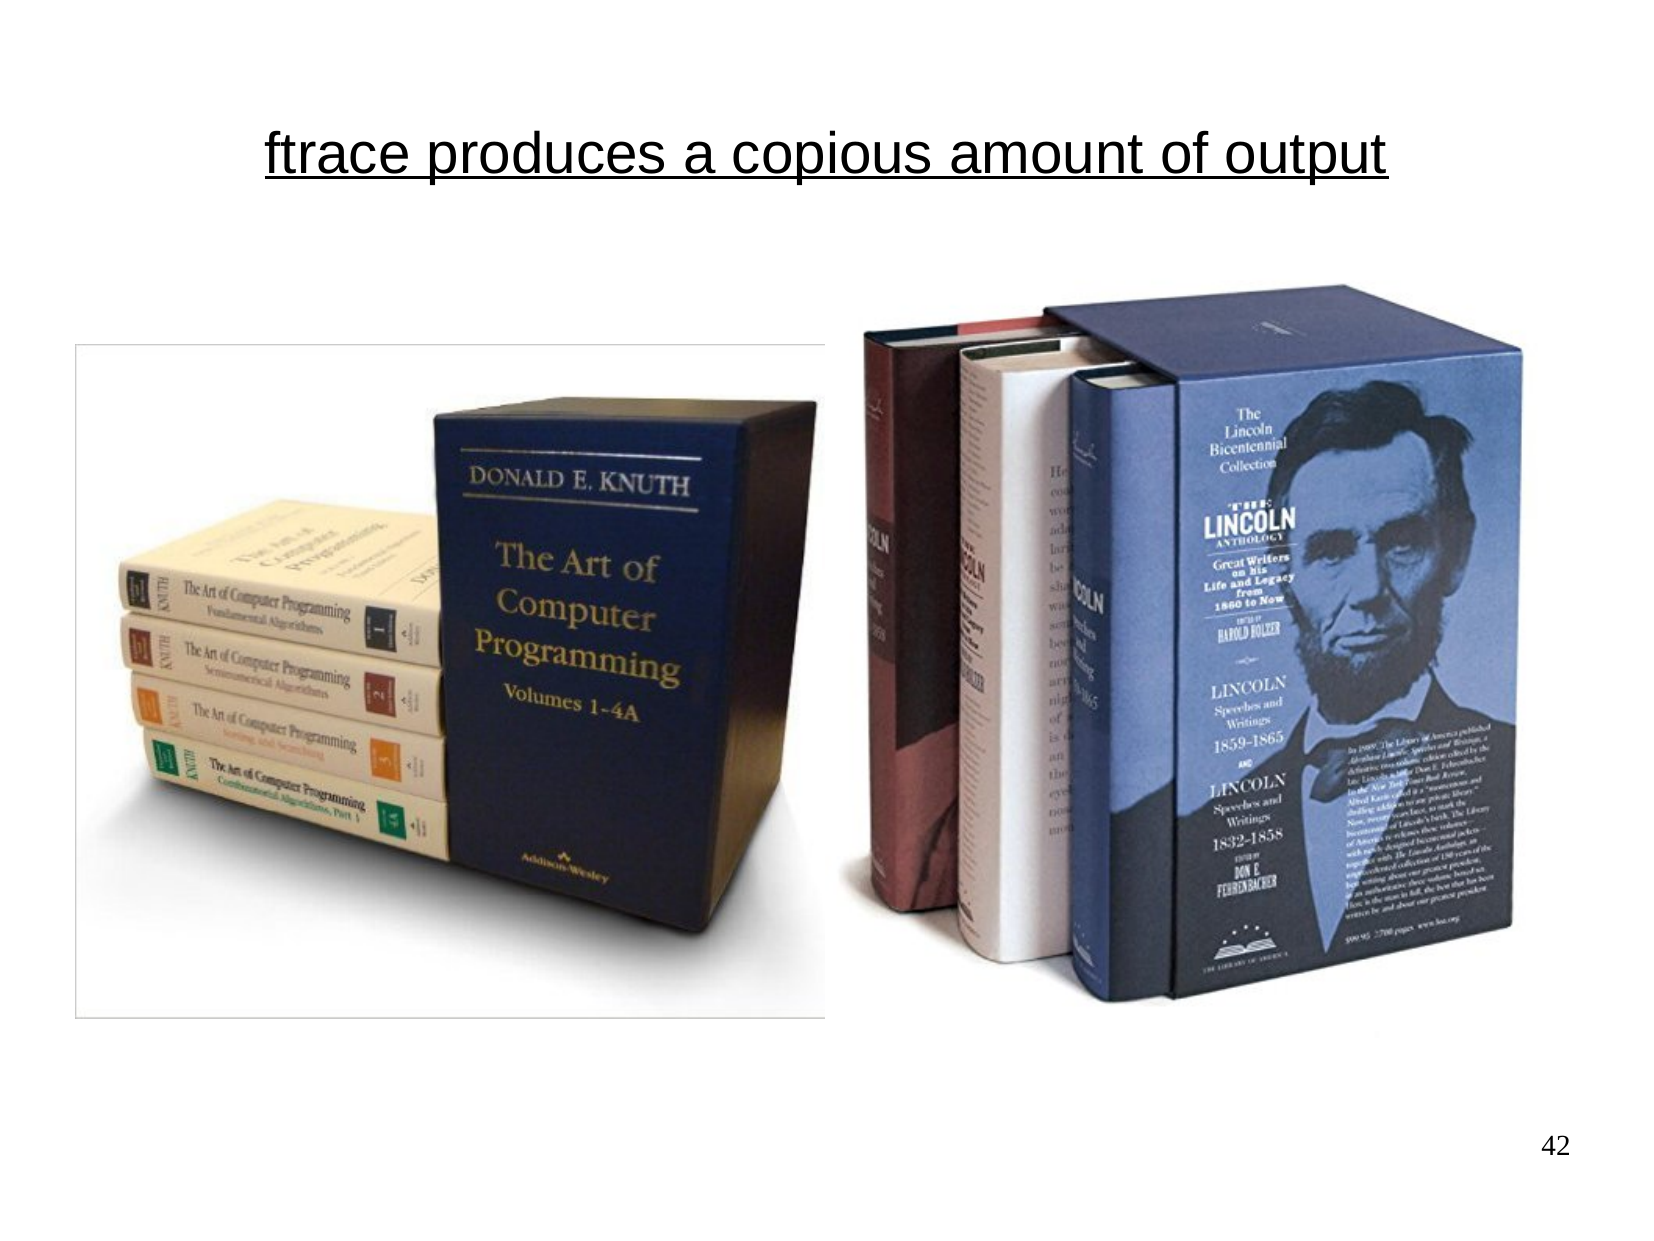

# ftrace produces a copious amount of output
42